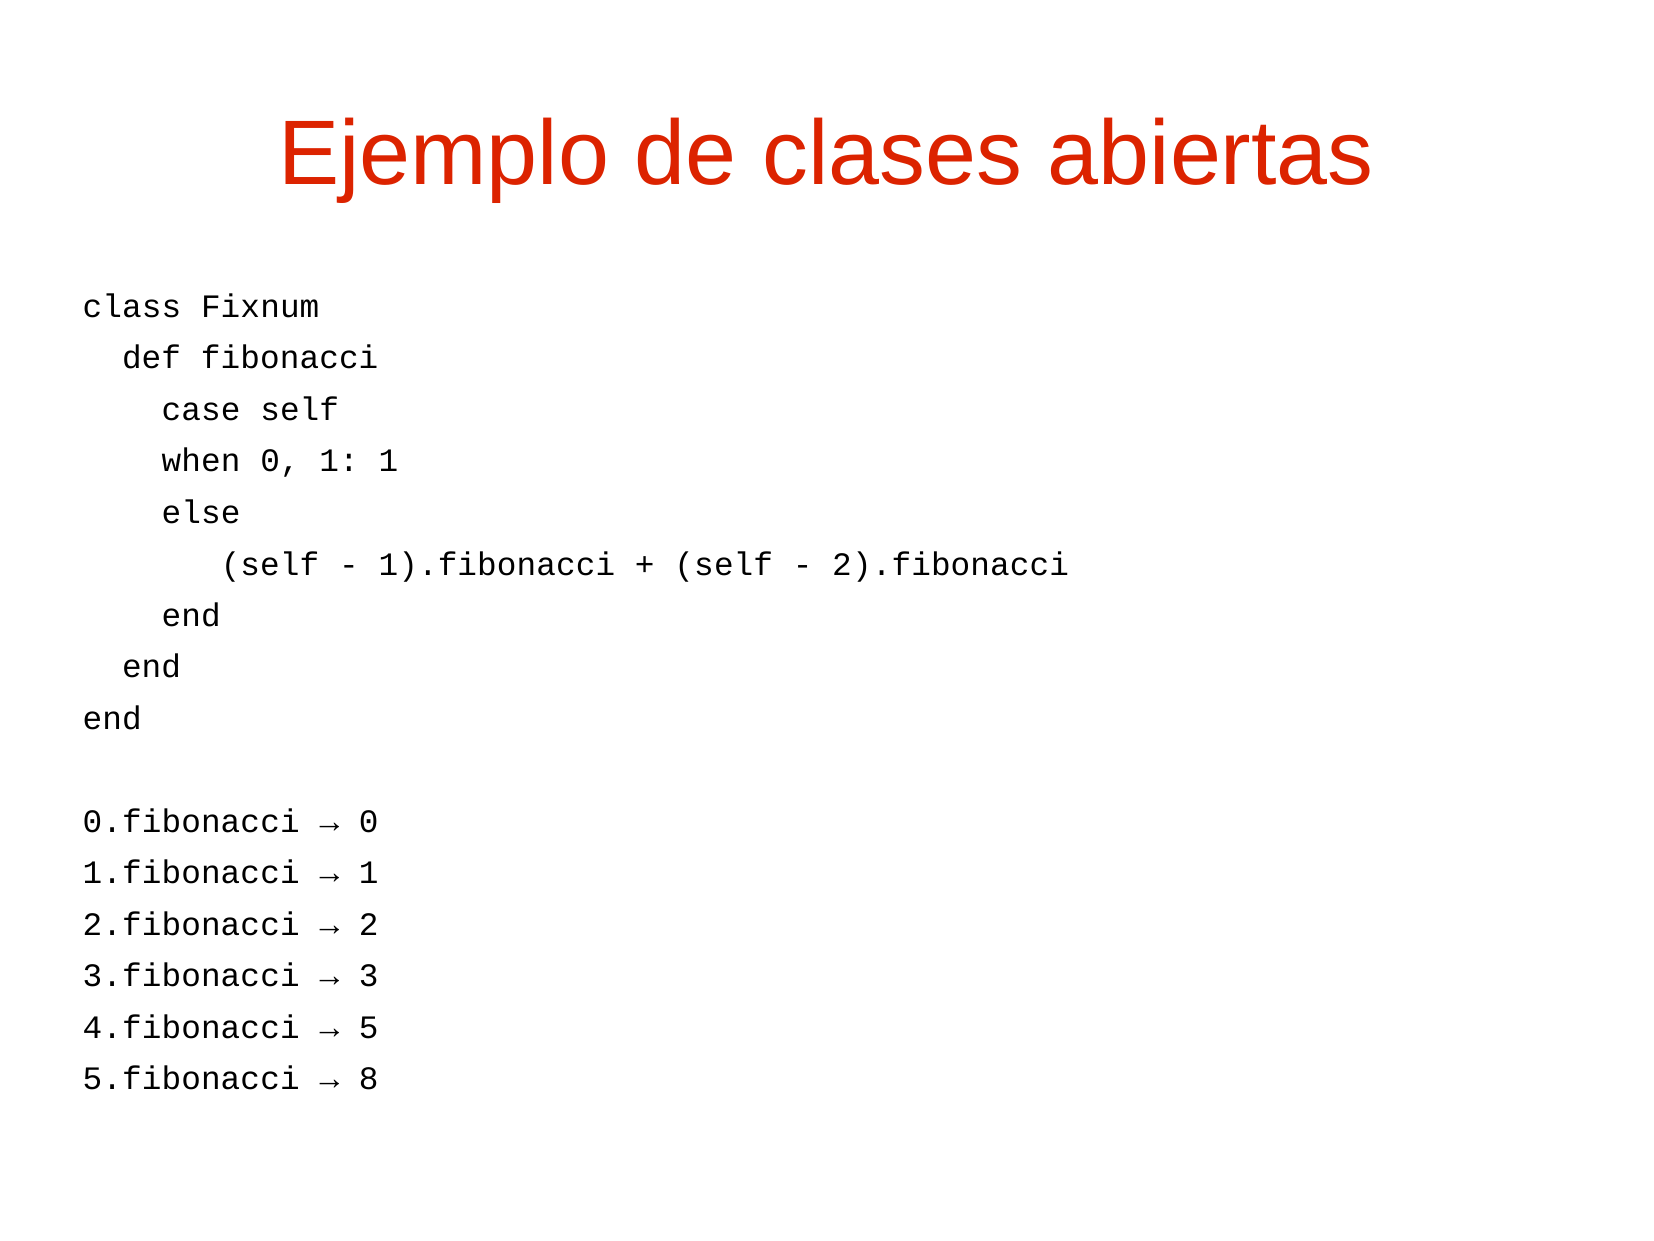

# Ejemplo de clases abiertas
class Fixnum
 def fibonacci
 case self
 when 0, 1: 1
 else
 (self - 1).fibonacci + (self - 2).fibonacci
 end
 end
end
0.fibonacci → 0
1.fibonacci → 1
2.fibonacci → 2
3.fibonacci → 3
4.fibonacci → 5
5.fibonacci → 8